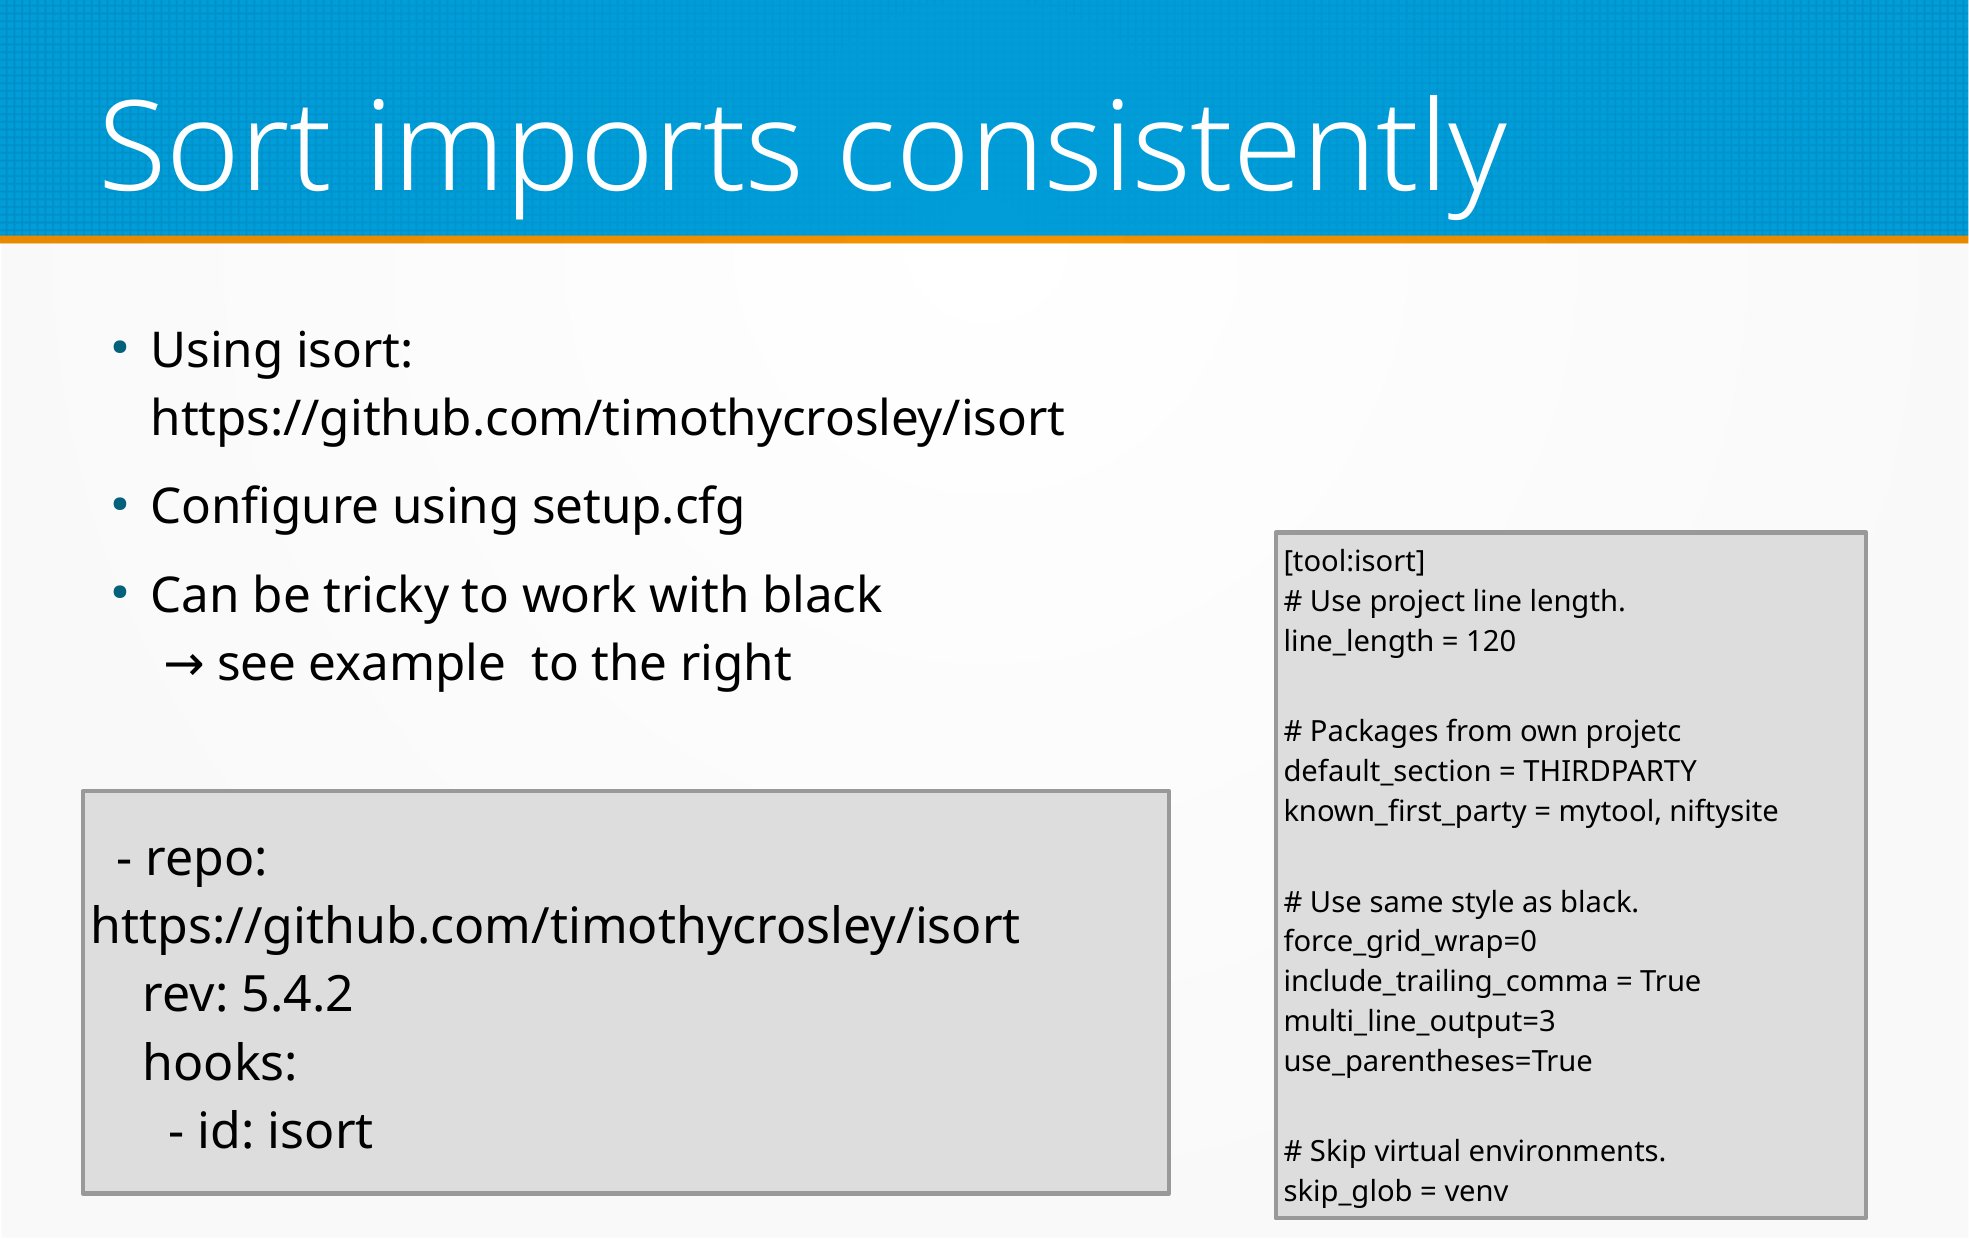

# Sort imports consistently
Using isort: https://github.com/timothycrosley/isort
Configure using setup.cfg
Can be tricky to work with black
 → see example to the right
[tool:isort]
# Use project line length.
line_length = 120
# Packages from own projetc
default_section = THIRDPARTY
known_first_party = mytool, niftysite
# Use same style as black.
force_grid_wrap=0
include_trailing_comma = True
multi_line_output=3
use_parentheses=True
# Skip virtual environments.
skip_glob = venv
 - repo: https://github.com/timothycrosley/isort
 rev: 5.4.2
 hooks:
 - id: isort